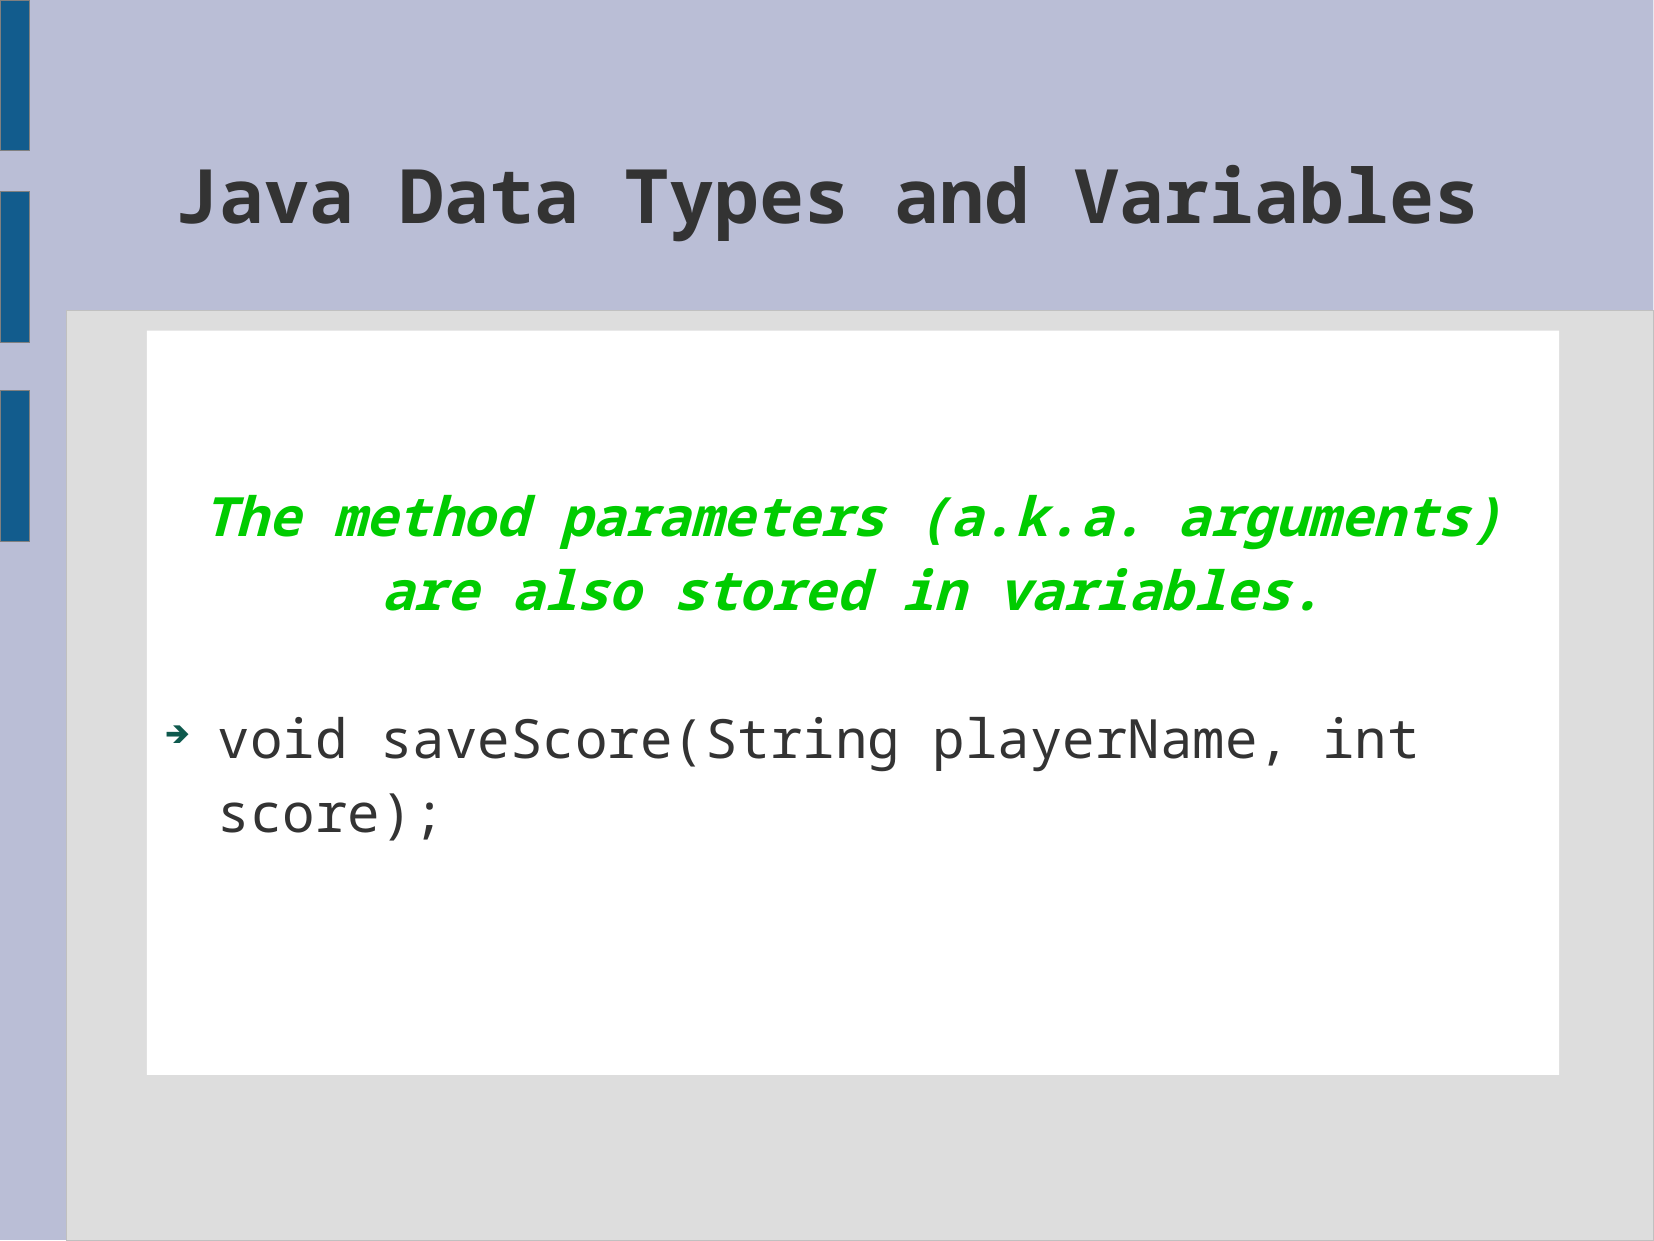

# Java Data Types and Variables
The method parameters (a.k.a. arguments) are also stored in variables.
void saveScore(String playerName, int score);